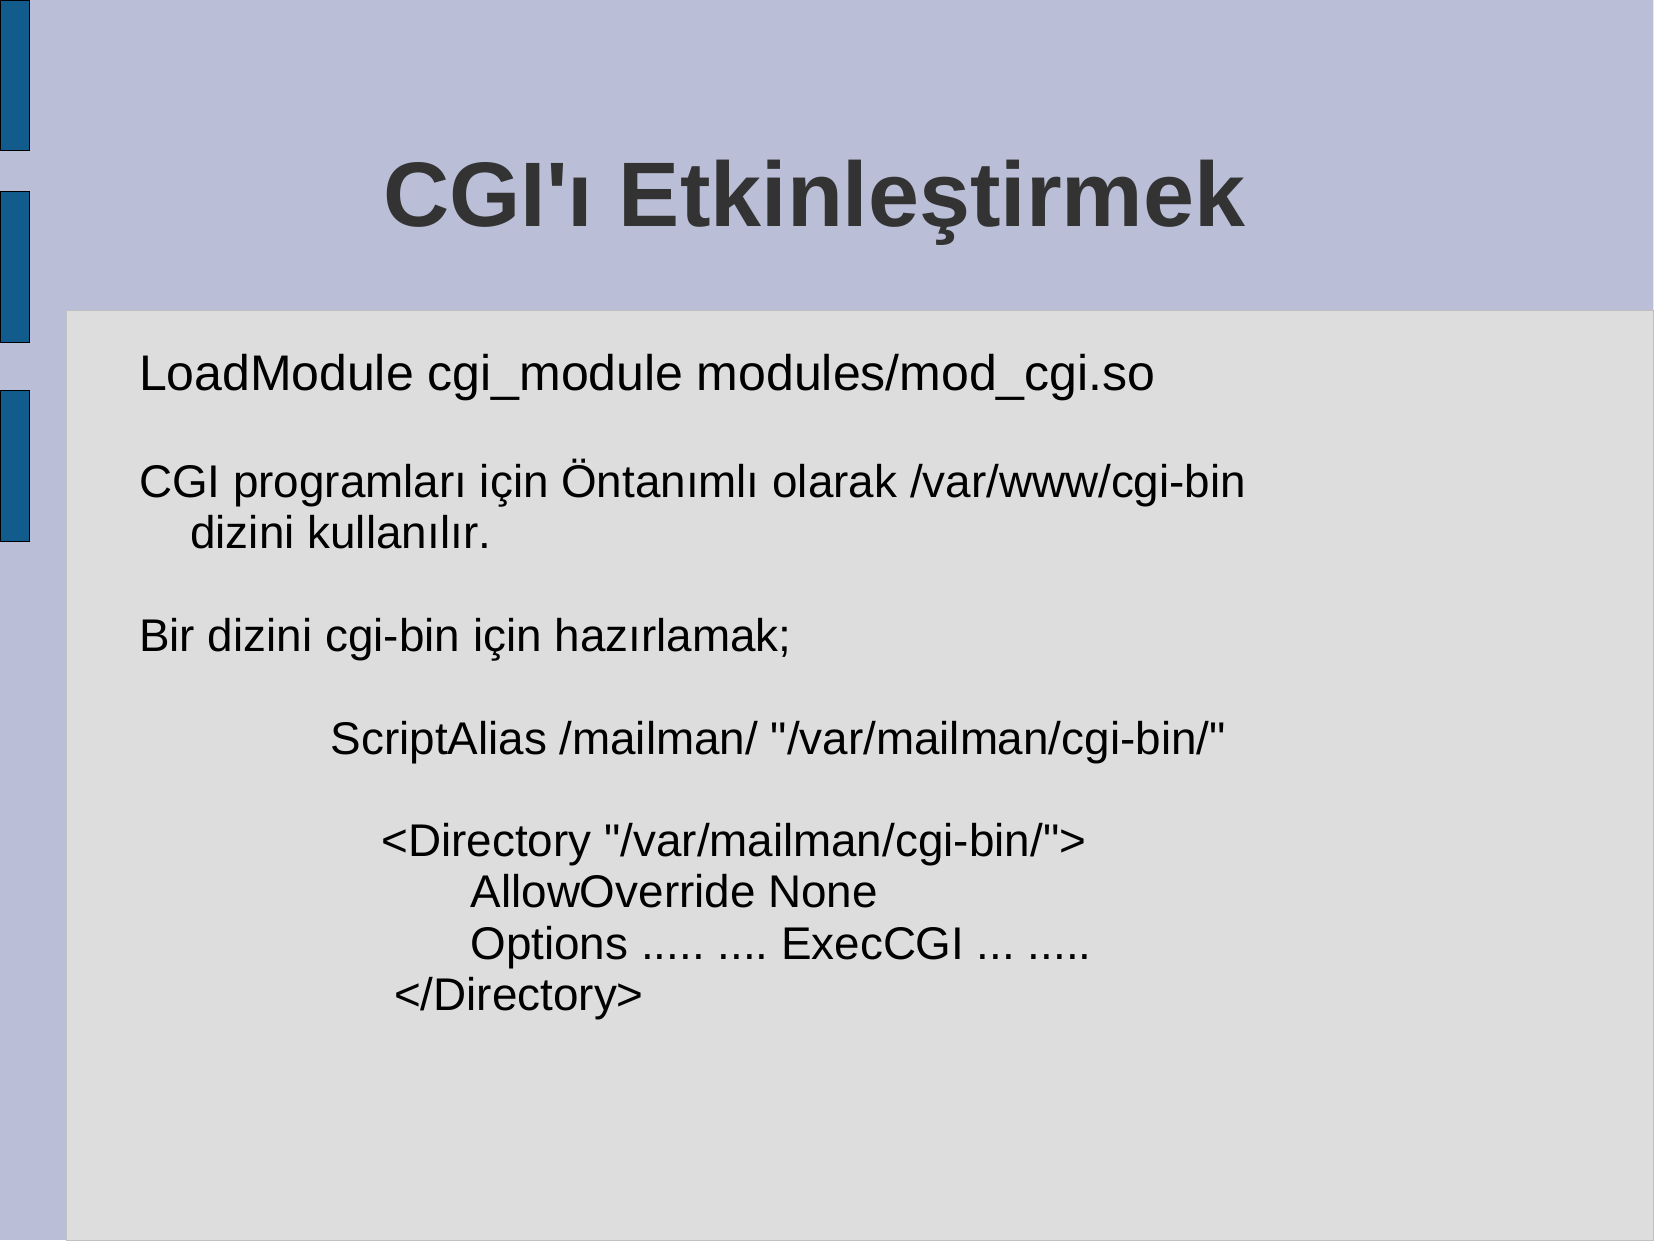

# CGI'ı Etkinleştirmek
LoadModule cgi_module modules/mod_cgi.so
CGI programları için Öntanımlı olarak /var/www/cgi-bin
 dizini kullanılır.
Bir dizini cgi-bin için hazırlamak;
 ScriptAlias /mailman/ "/var/mailman/cgi-bin/"
 <Directory "/var/mailman/cgi-bin/">
 AllowOverride None
 Options ..... .... ExecCGI ... .....
 </Directory>